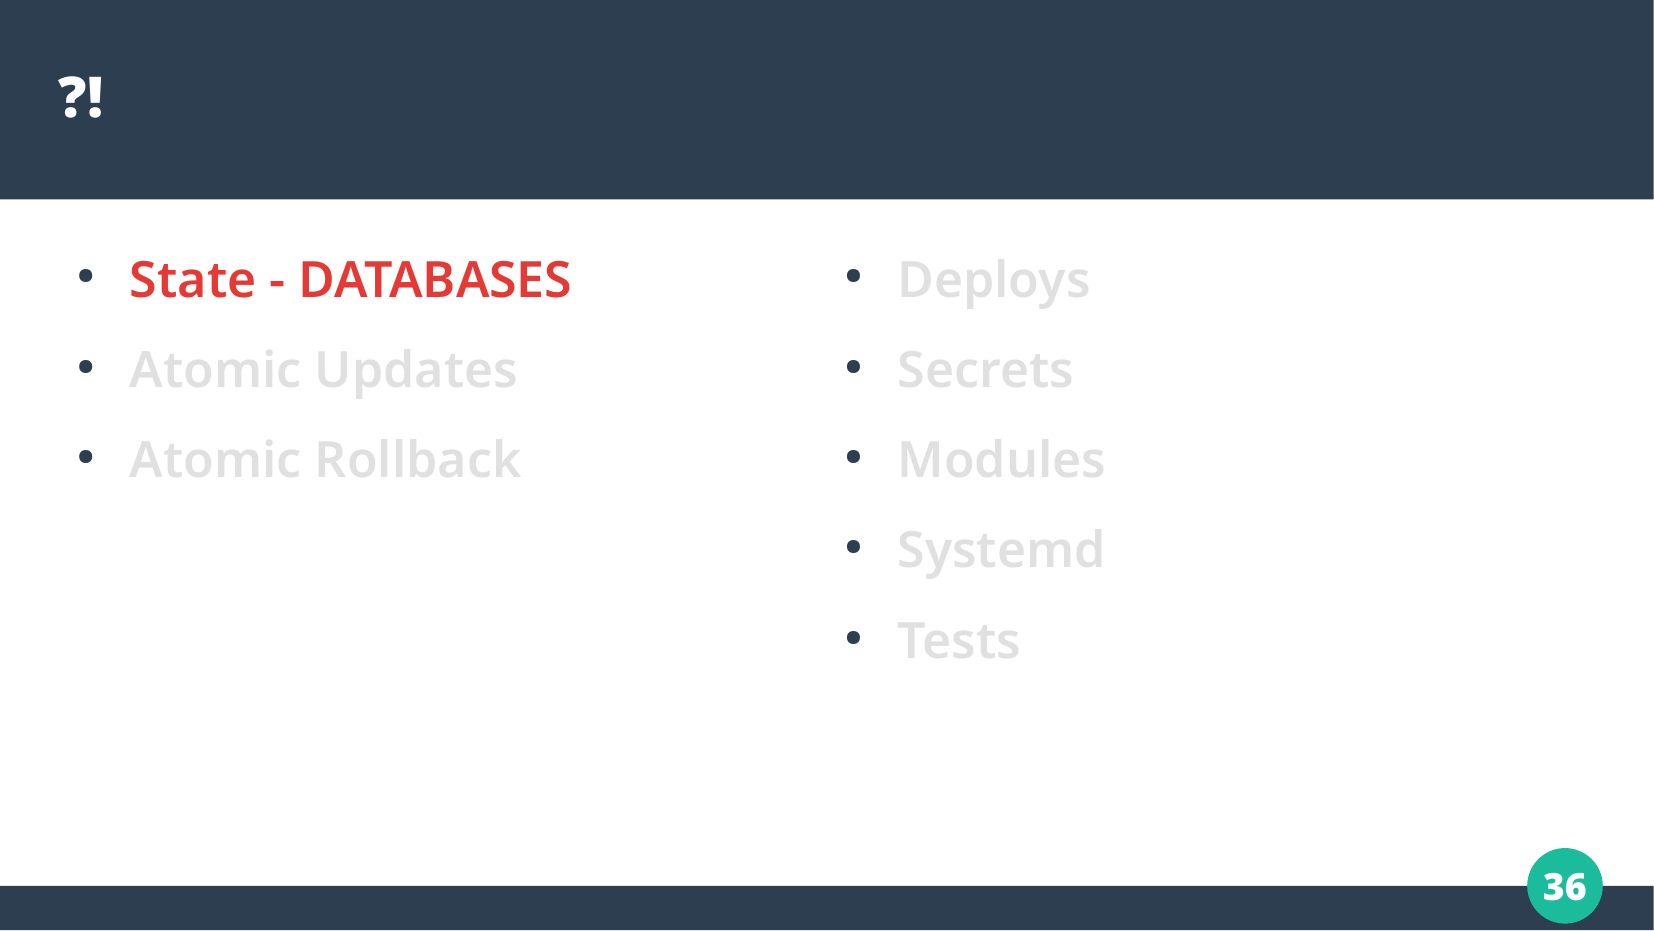

# ?!
State - DATABASES
Atomic Updates
Atomic Rollback
Deploys
Secrets
Modules
Systemd
Tests